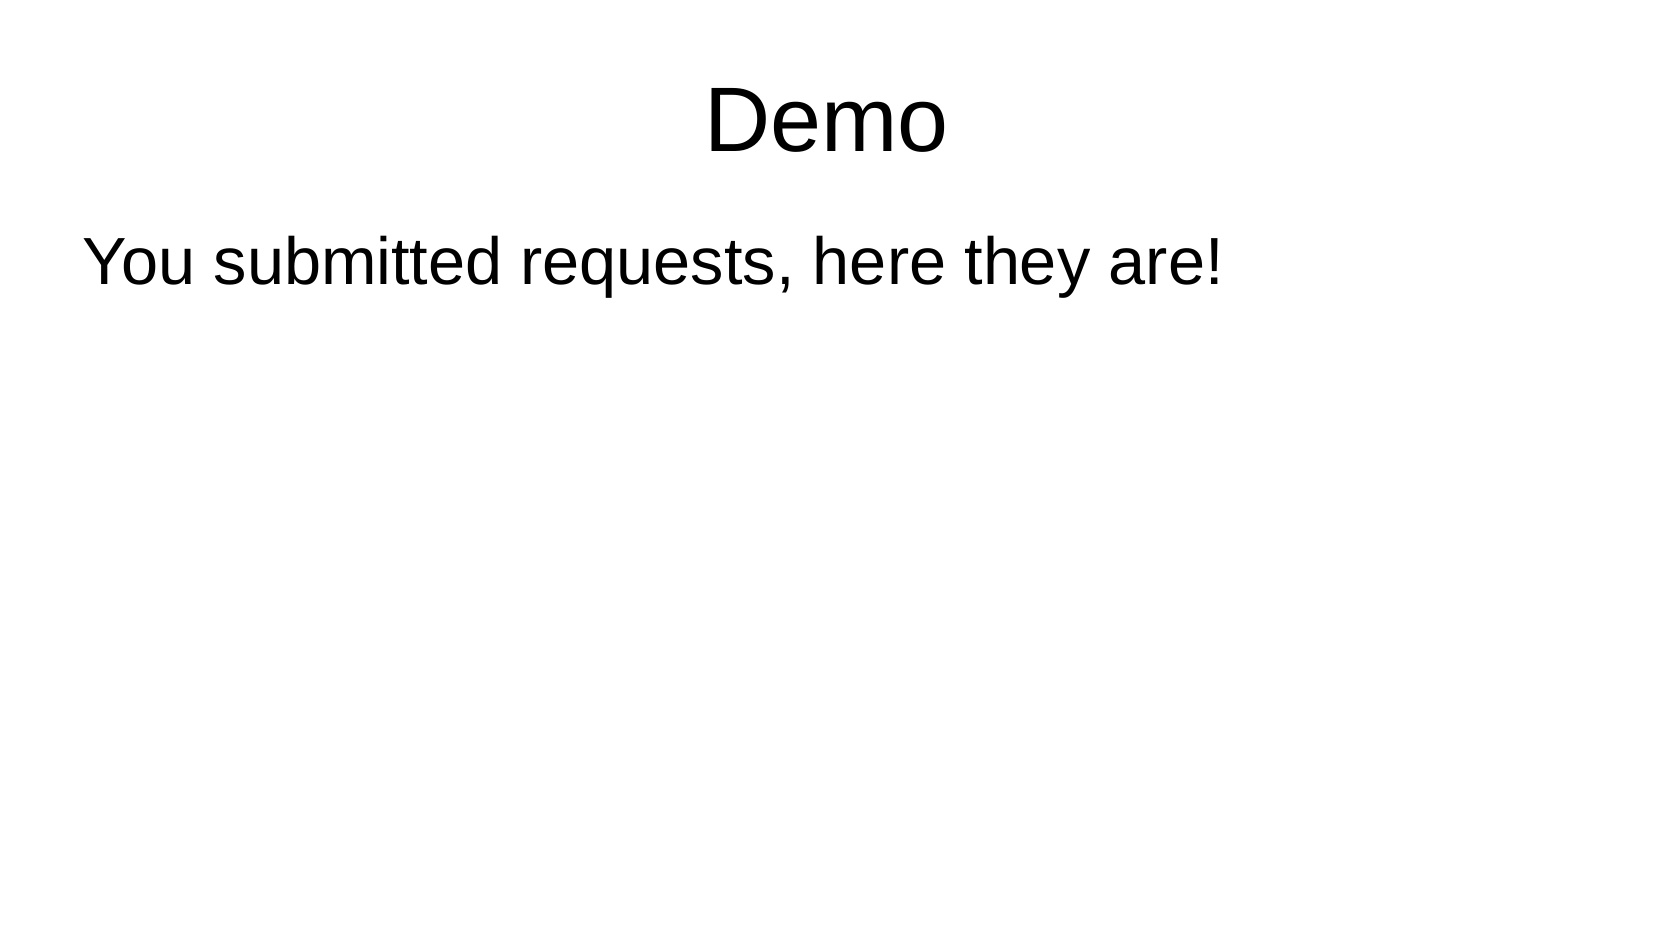

# Demo
You submitted requests, here they are!